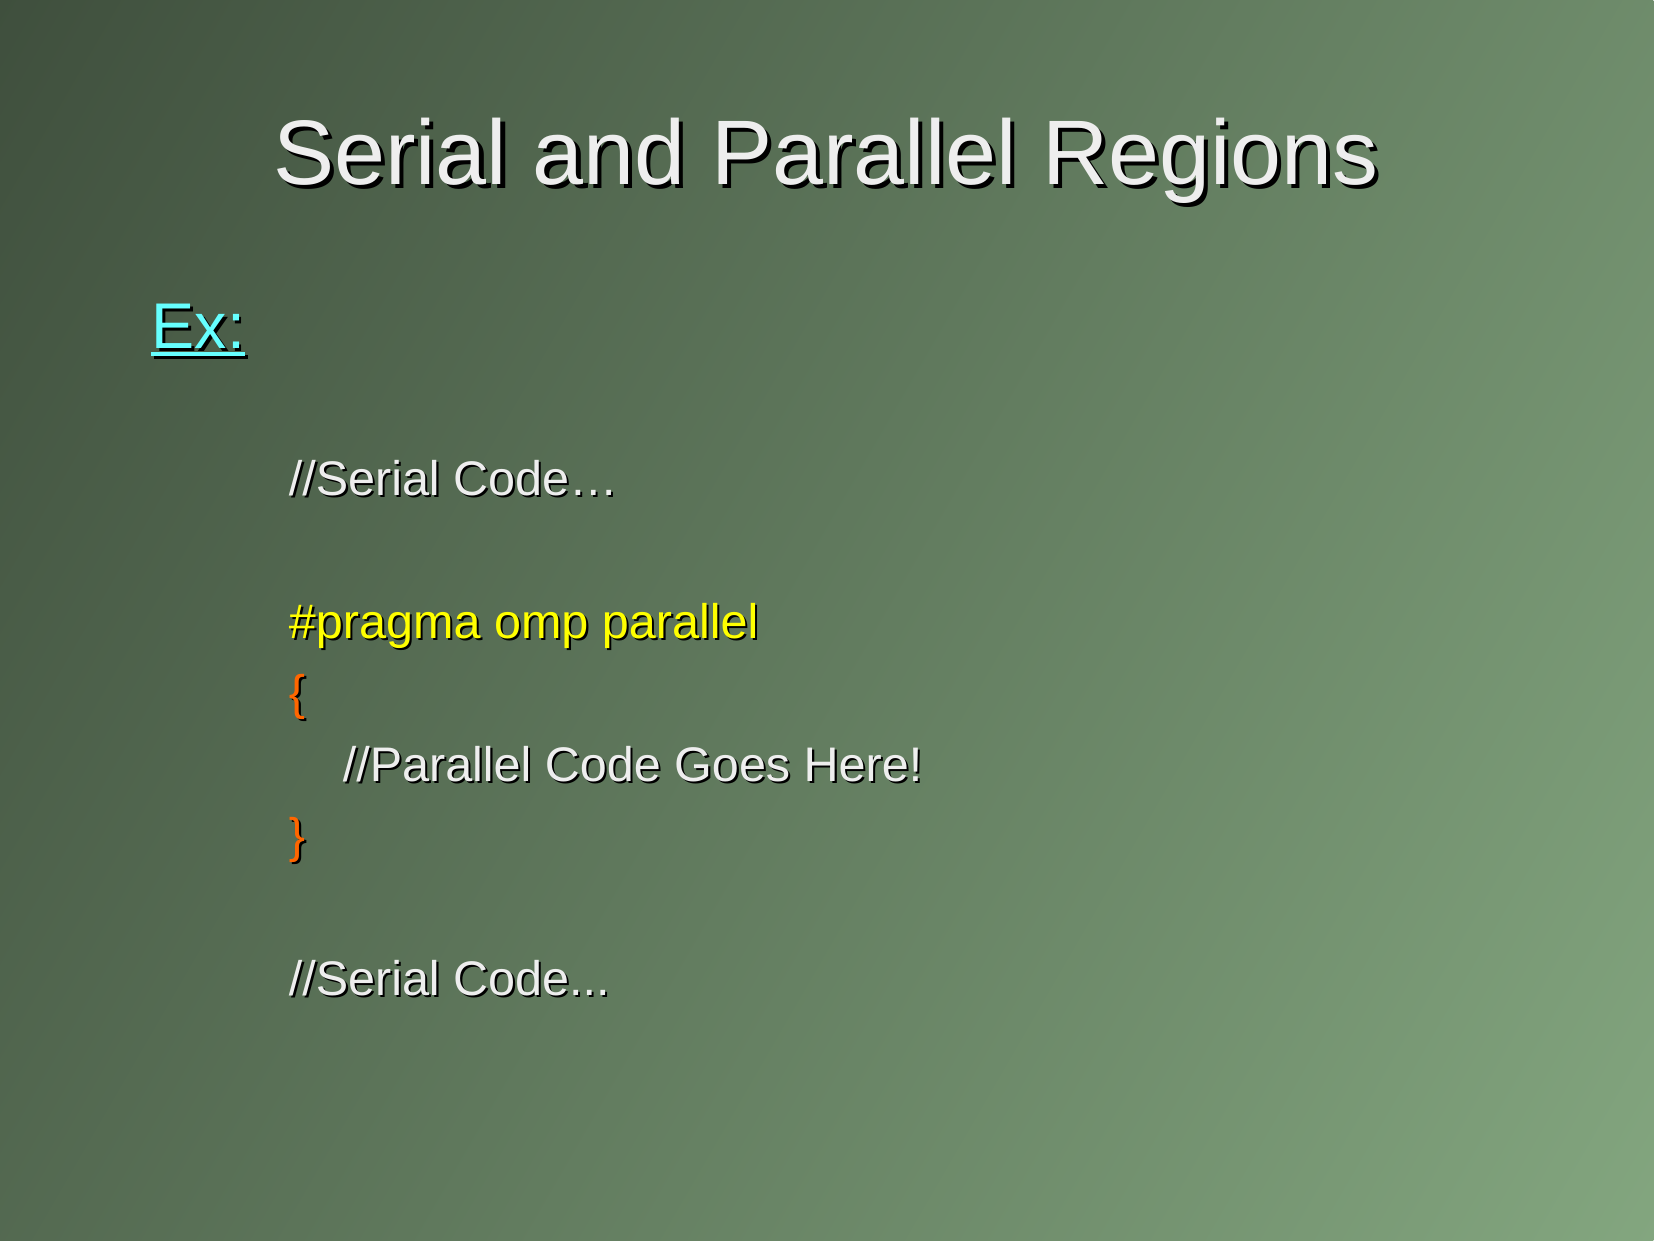

# Serial and Parallel Regions
Ex:
//Serial Code…
#pragma omp parallel
{
 //Parallel Code Goes Here!
}
//Serial Code...